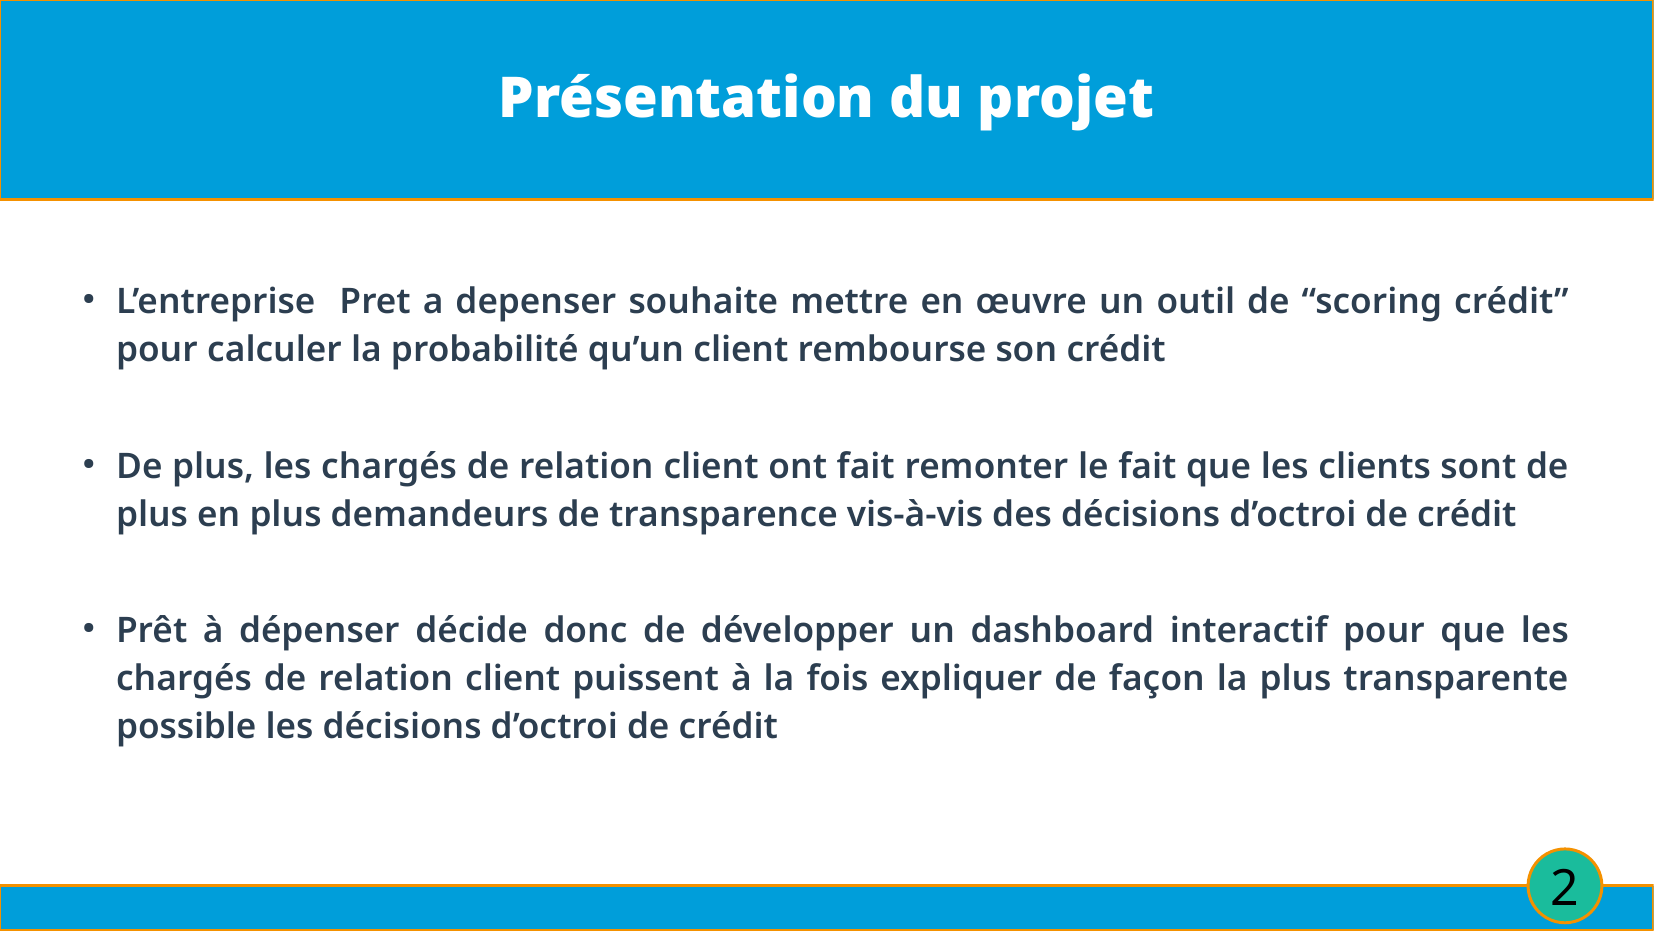

# Présentation du projet
L’entreprise Pret a depenser souhaite mettre en œuvre un outil de “scoring crédit” pour calculer la probabilité qu’un client rembourse son crédit
De plus, les chargés de relation client ont fait remonter le fait que les clients sont de plus en plus demandeurs de transparence vis-à-vis des décisions d’octroi de crédit
Prêt à dépenser décide donc de développer un dashboard interactif pour que les chargés de relation client puissent à la fois expliquer de façon la plus transparente possible les décisions d’octroi de crédit